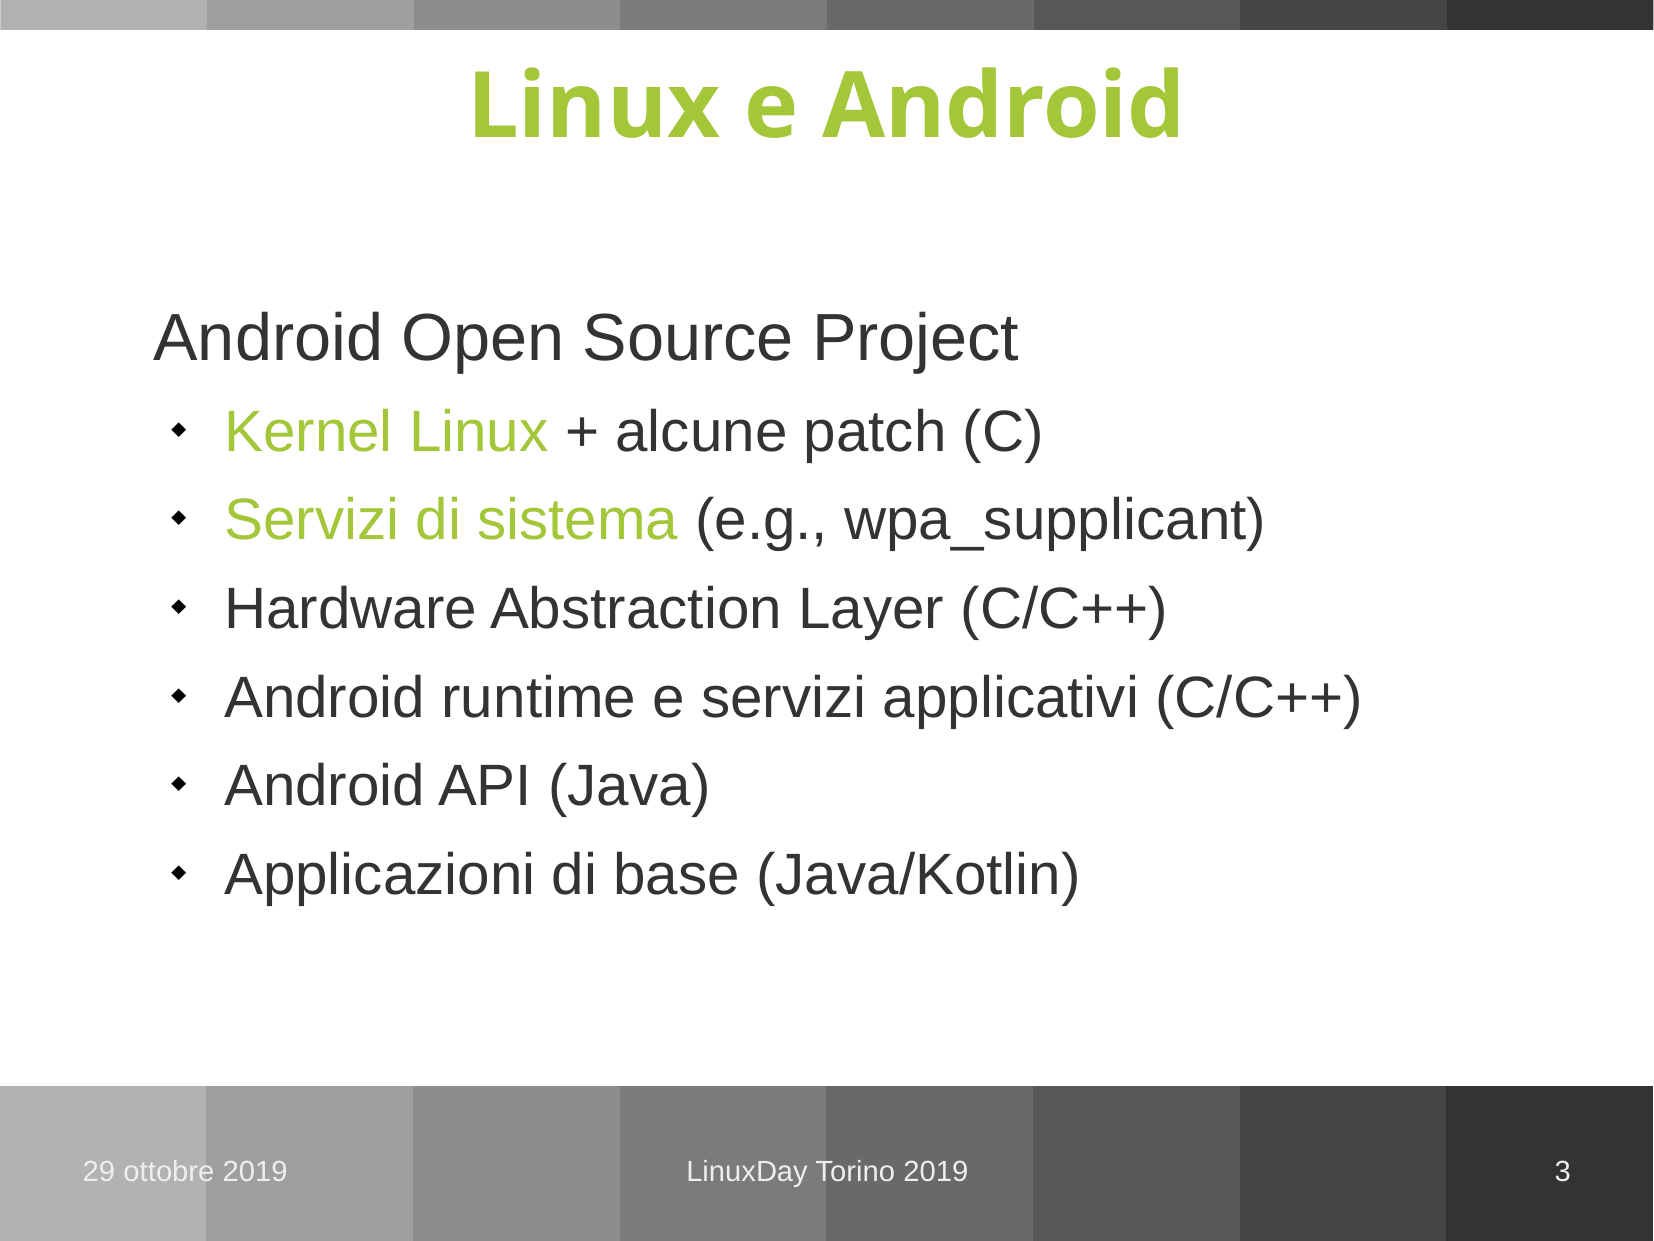

# Linux e Android
Android Open Source Project
Kernel Linux + alcune patch (C)
Servizi di sistema (e.g., wpa_supplicant)
Hardware Abstraction Layer (C/C++)
Android runtime e servizi applicativi (C/C++)
Android API (Java)
Applicazioni di base (Java/Kotlin)
29 ottobre 2019
LinuxDay Torino 2019
3